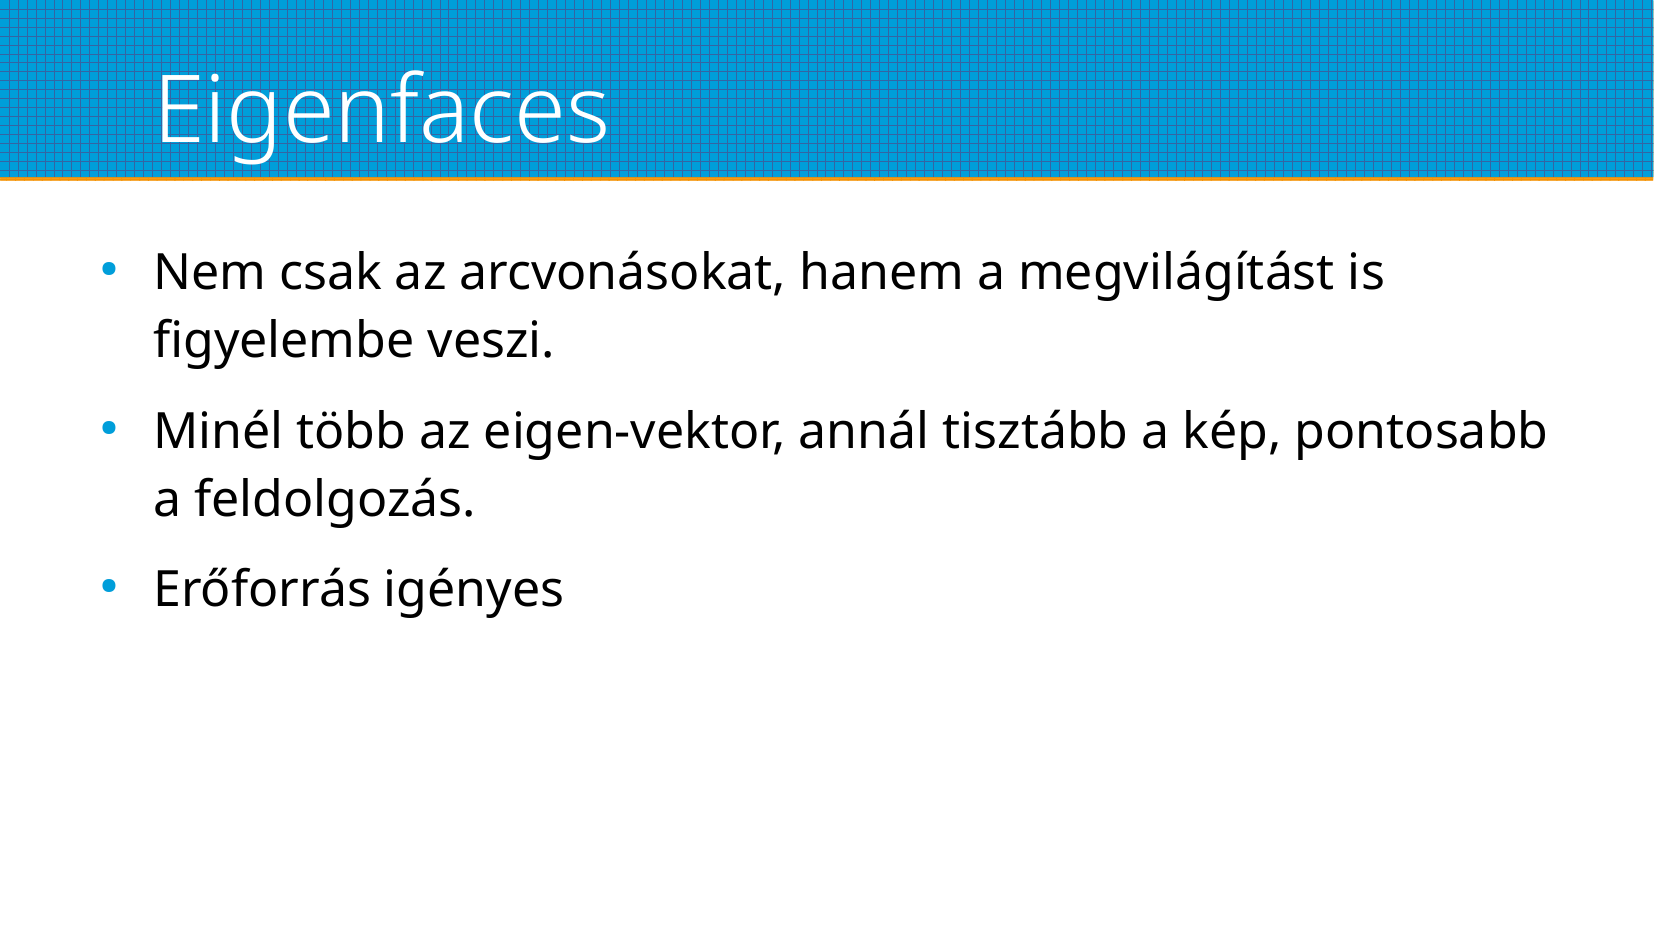

# Eigenfaces
Nem csak az arcvonásokat, hanem a megvilágítást is figyelembe veszi.
Minél több az eigen-vektor, annál tisztább a kép, pontosabb a feldolgozás.
Erőforrás igényes